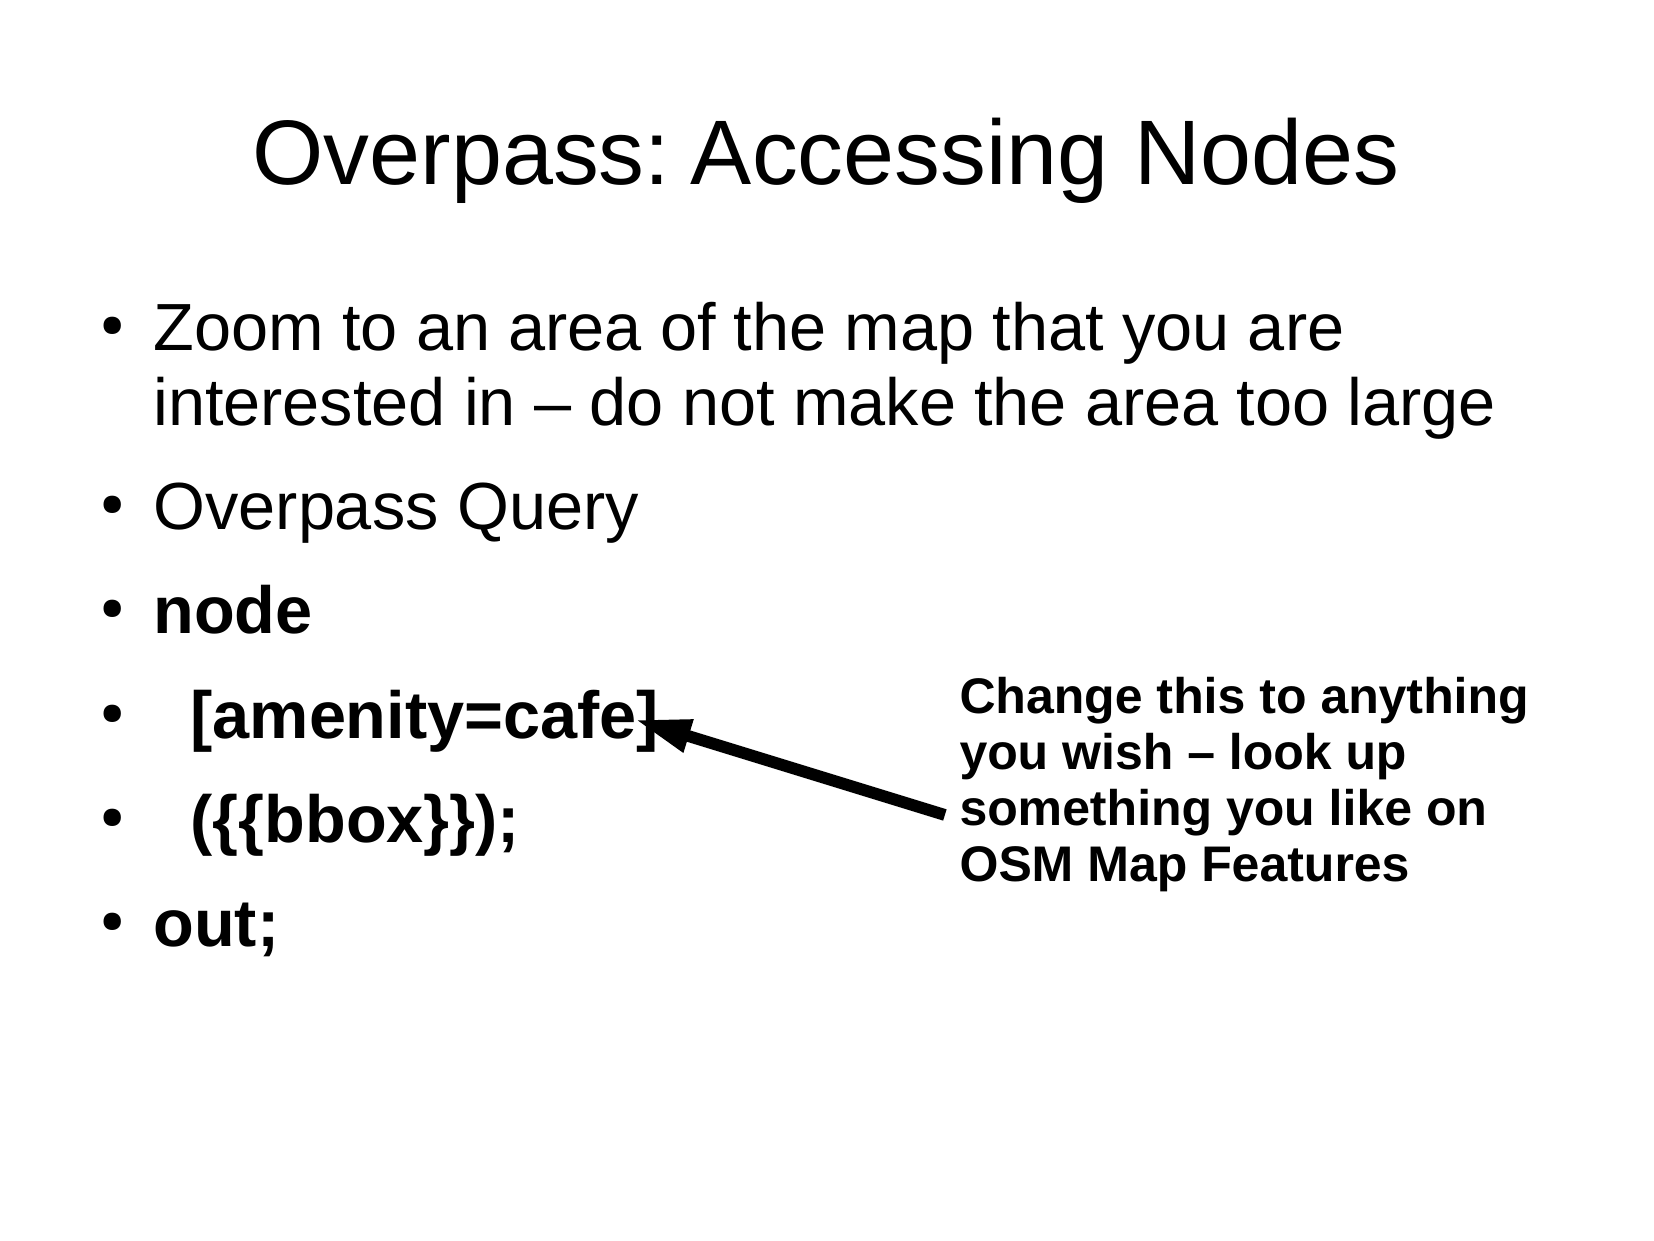

# Overpass: Accessing Nodes
Zoom to an area of the map that you are interested in – do not make the area too large
Overpass Query
node
 [amenity=cafe]
 ({{bbox}});
out;
Change this to anything you wish – look up something you like on OSM Map Features